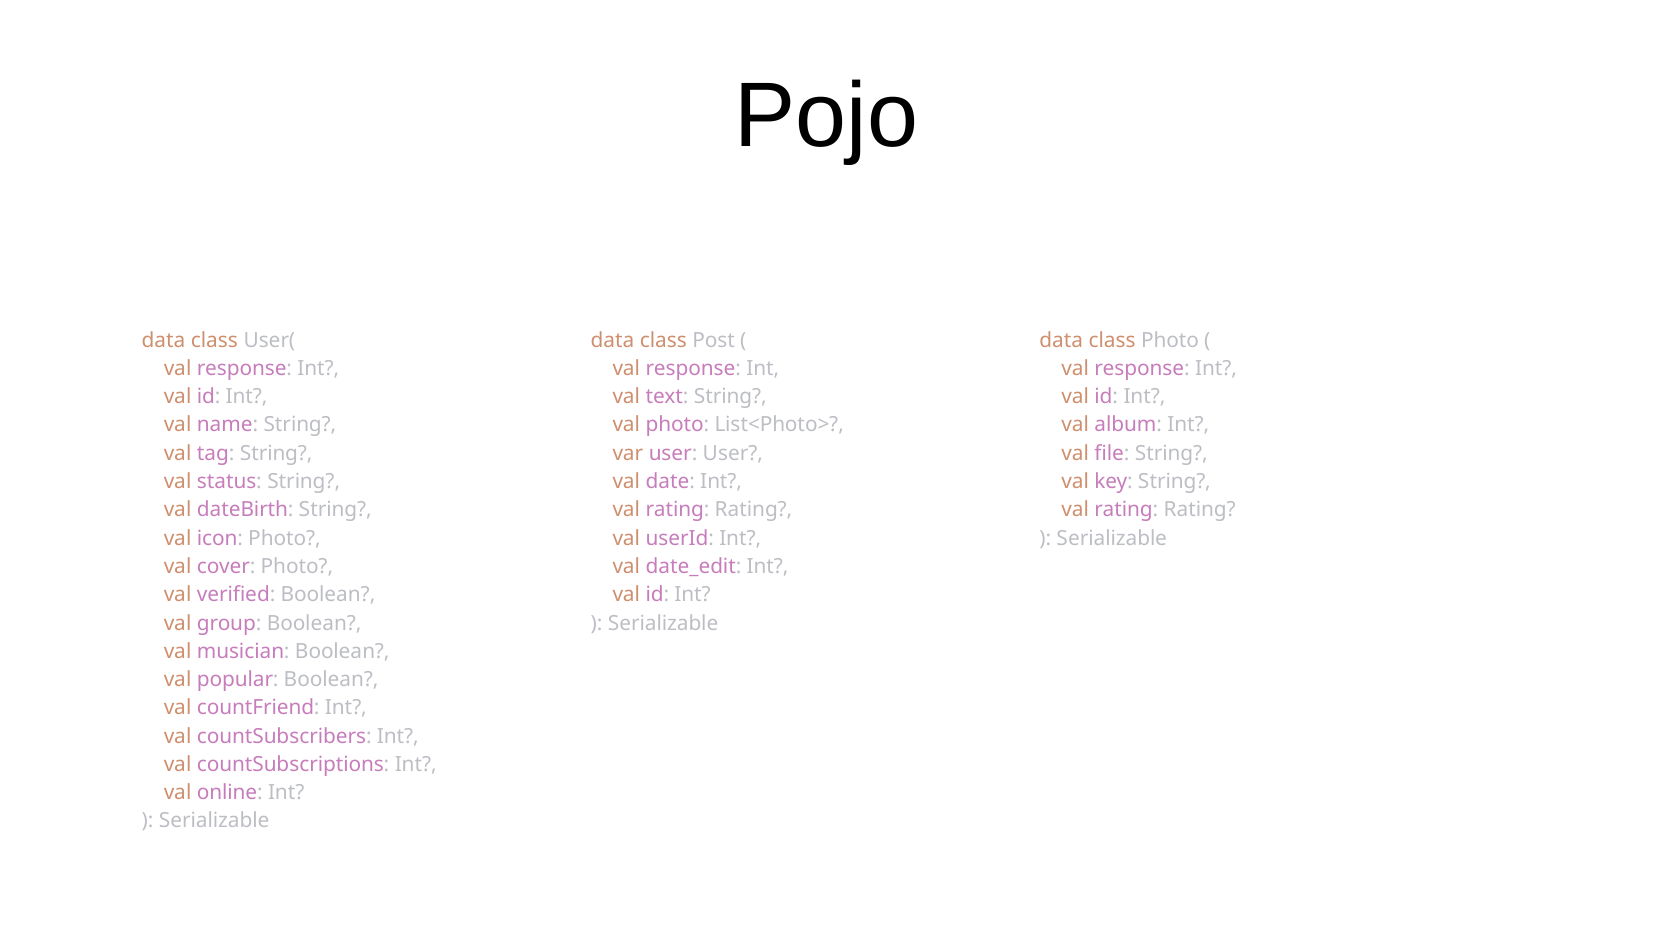

# Pojo
data class User(
 val response: Int?,
 val id: Int?,
 val name: String?,
 val tag: String?,
 val status: String?,
 val dateBirth: String?,
 val icon: Photo?,
 val cover: Photo?,
 val verified: Boolean?,
 val group: Boolean?,
 val musician: Boolean?,
 val popular: Boolean?,
 val countFriend: Int?,
 val countSubscribers: Int?,
 val countSubscriptions: Int?,
 val online: Int?
): Serializable
data class Post (
 val response: Int,
 val text: String?,
 val photo: List<Photo>?,
 var user: User?,
 val date: Int?,
 val rating: Rating?,
 val userId: Int?,
 val date_edit: Int?,
 val id: Int?
): Serializable
data class Photo (
 val response: Int?,
 val id: Int?,
 val album: Int?,
 val file: String?,
 val key: String?,
 val rating: Rating?
): Serializable